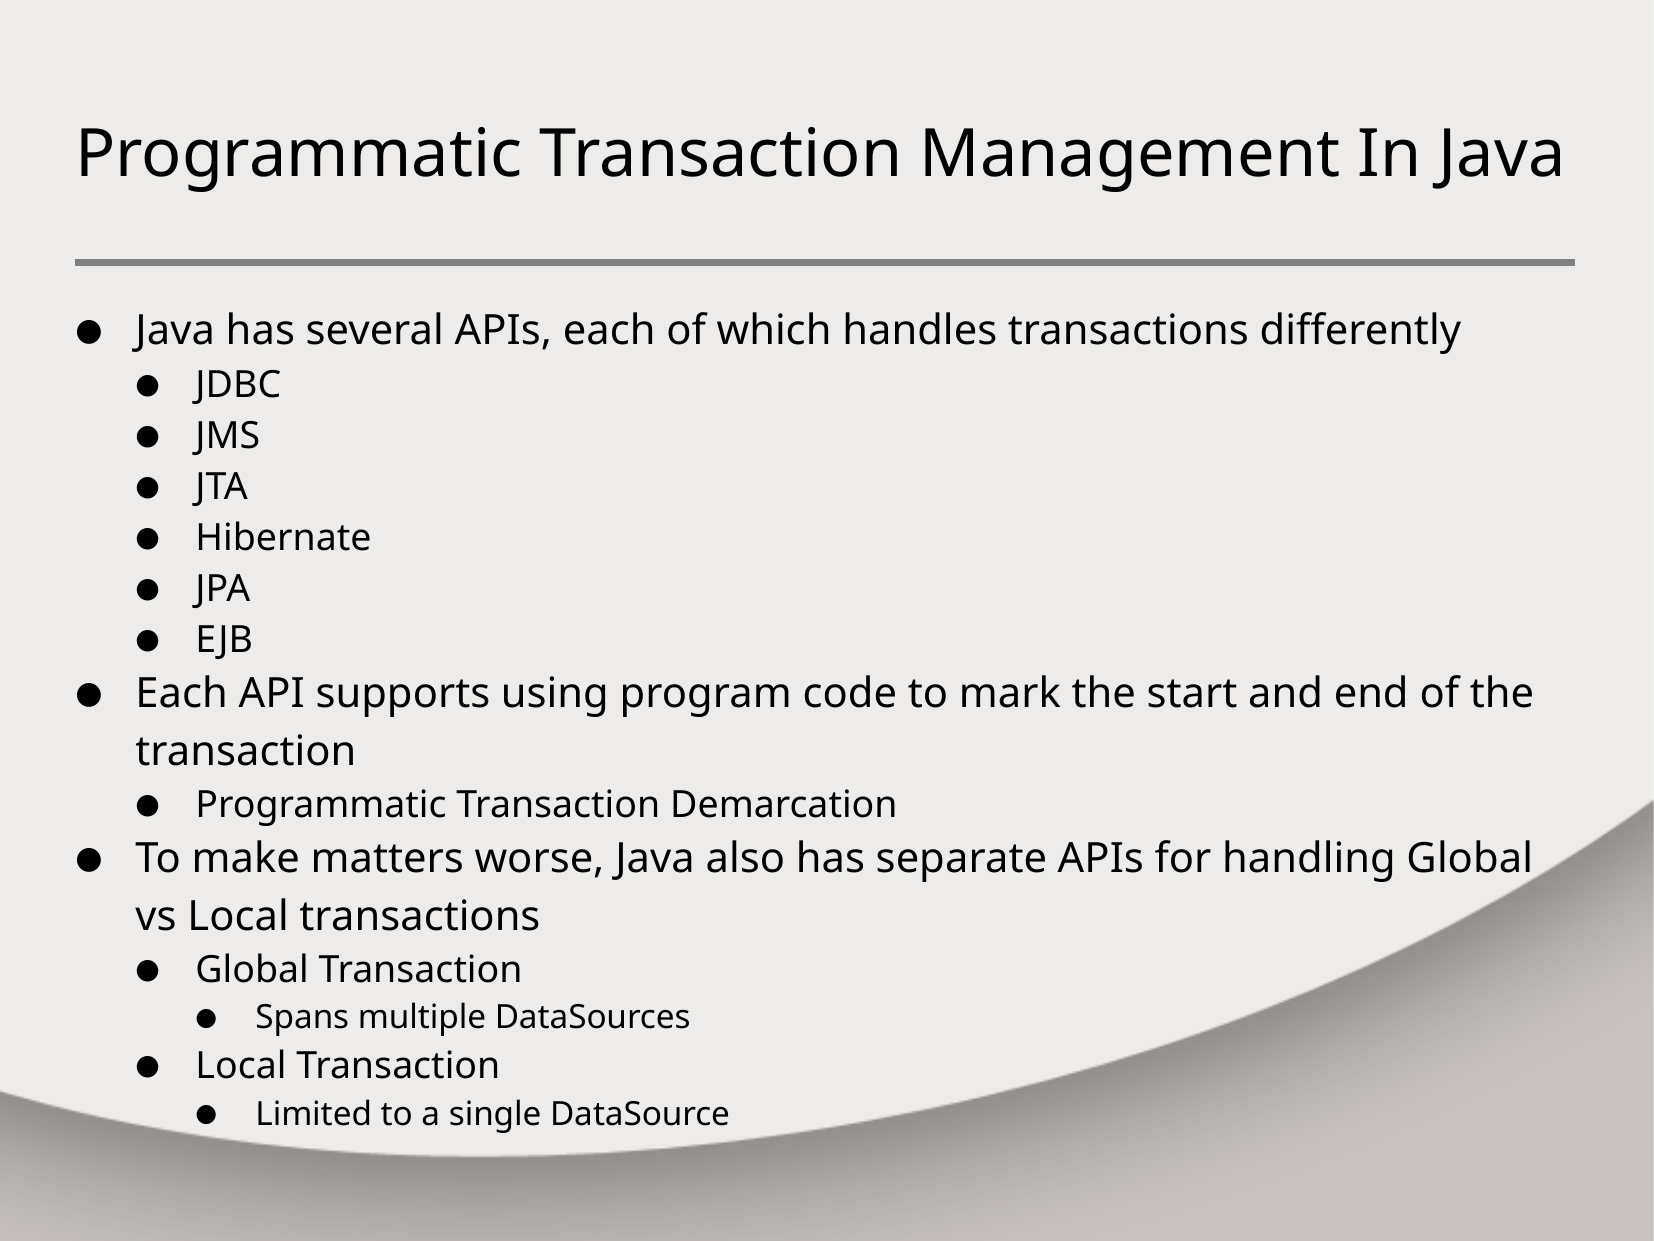

# Programmatic Transaction Management In Java
Java has several APIs, each of which handles transactions differently
JDBC
JMS
JTA
Hibernate
JPA
EJB
Each API supports using program code to mark the start and end of the transaction
Programmatic Transaction Demarcation
To make matters worse, Java also has separate APIs for handling Global vs Local transactions
Global Transaction
Spans multiple DataSources
Local Transaction
Limited to a single DataSource